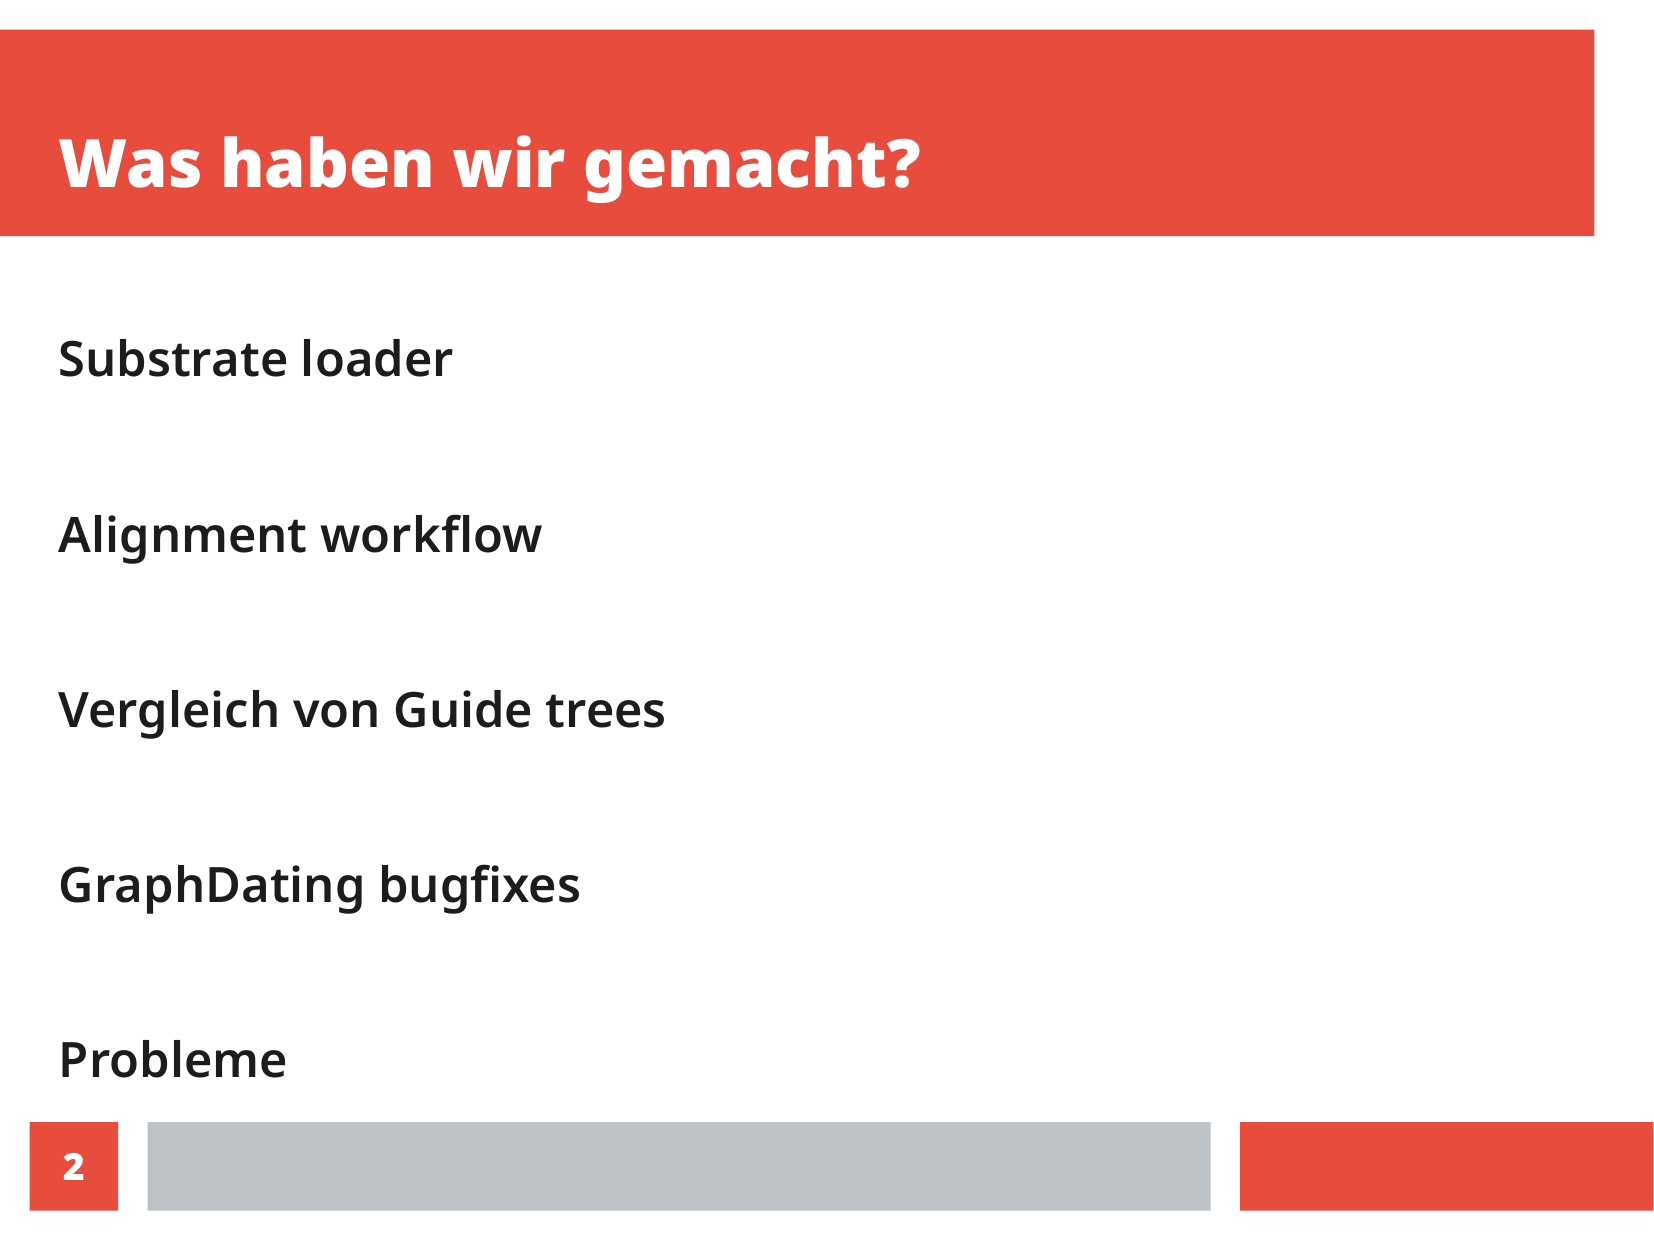

# Was haben wir gemacht?
Substrate loader
Alignment workflow
Vergleich von Guide trees
GraphDating bugfixes
Probleme
2